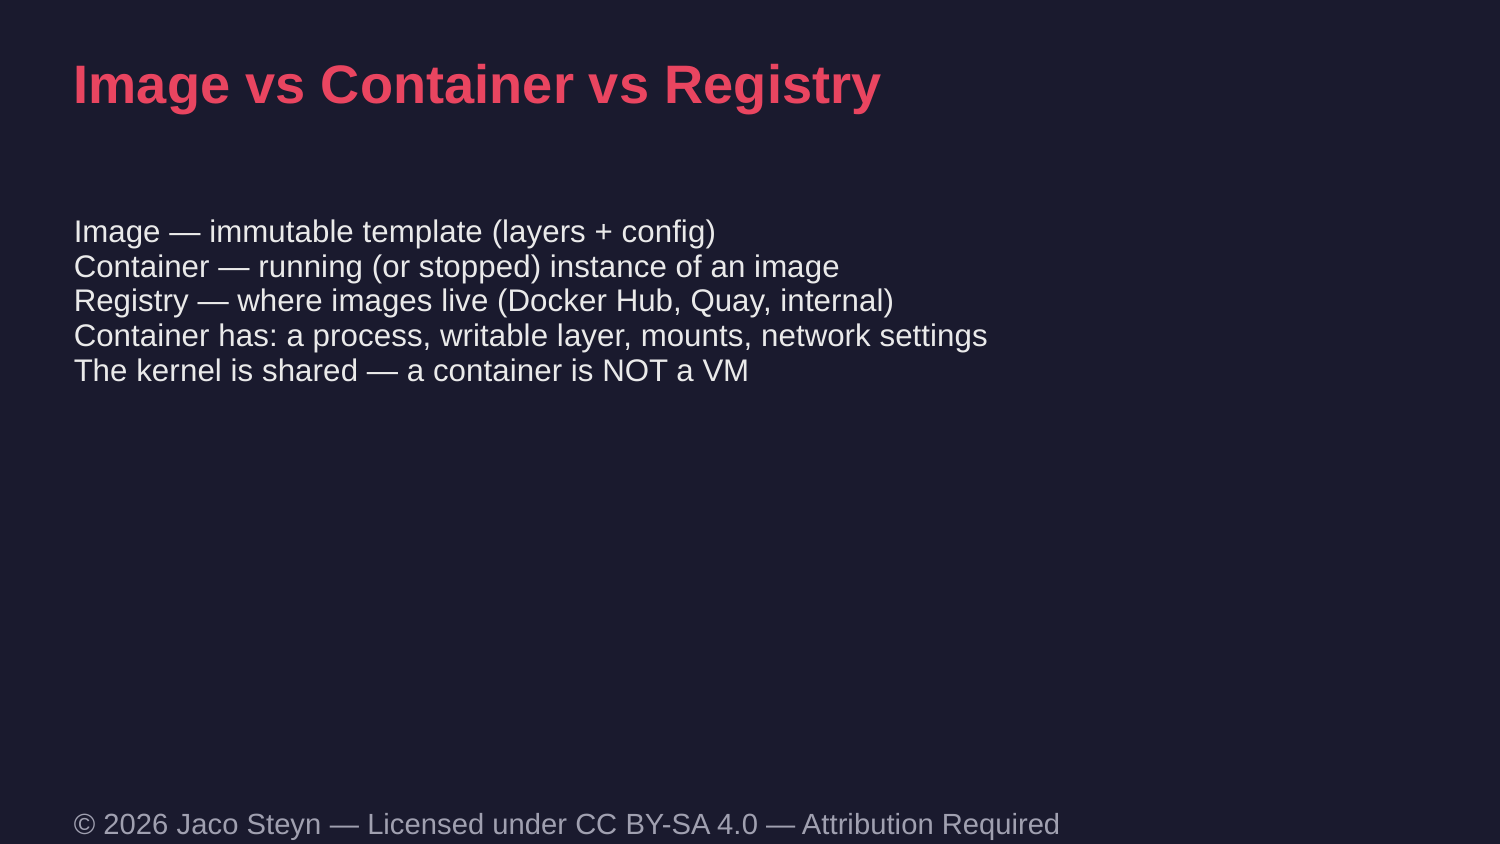

Image vs Container vs Registry
Image — immutable template (layers + config)
Container — running (or stopped) instance of an image
Registry — where images live (Docker Hub, Quay, internal)
Container has: a process, writable layer, mounts, network settings
The kernel is shared — a container is NOT a VM
© 2026 Jaco Steyn — Licensed under CC BY-SA 4.0 — Attribution Required